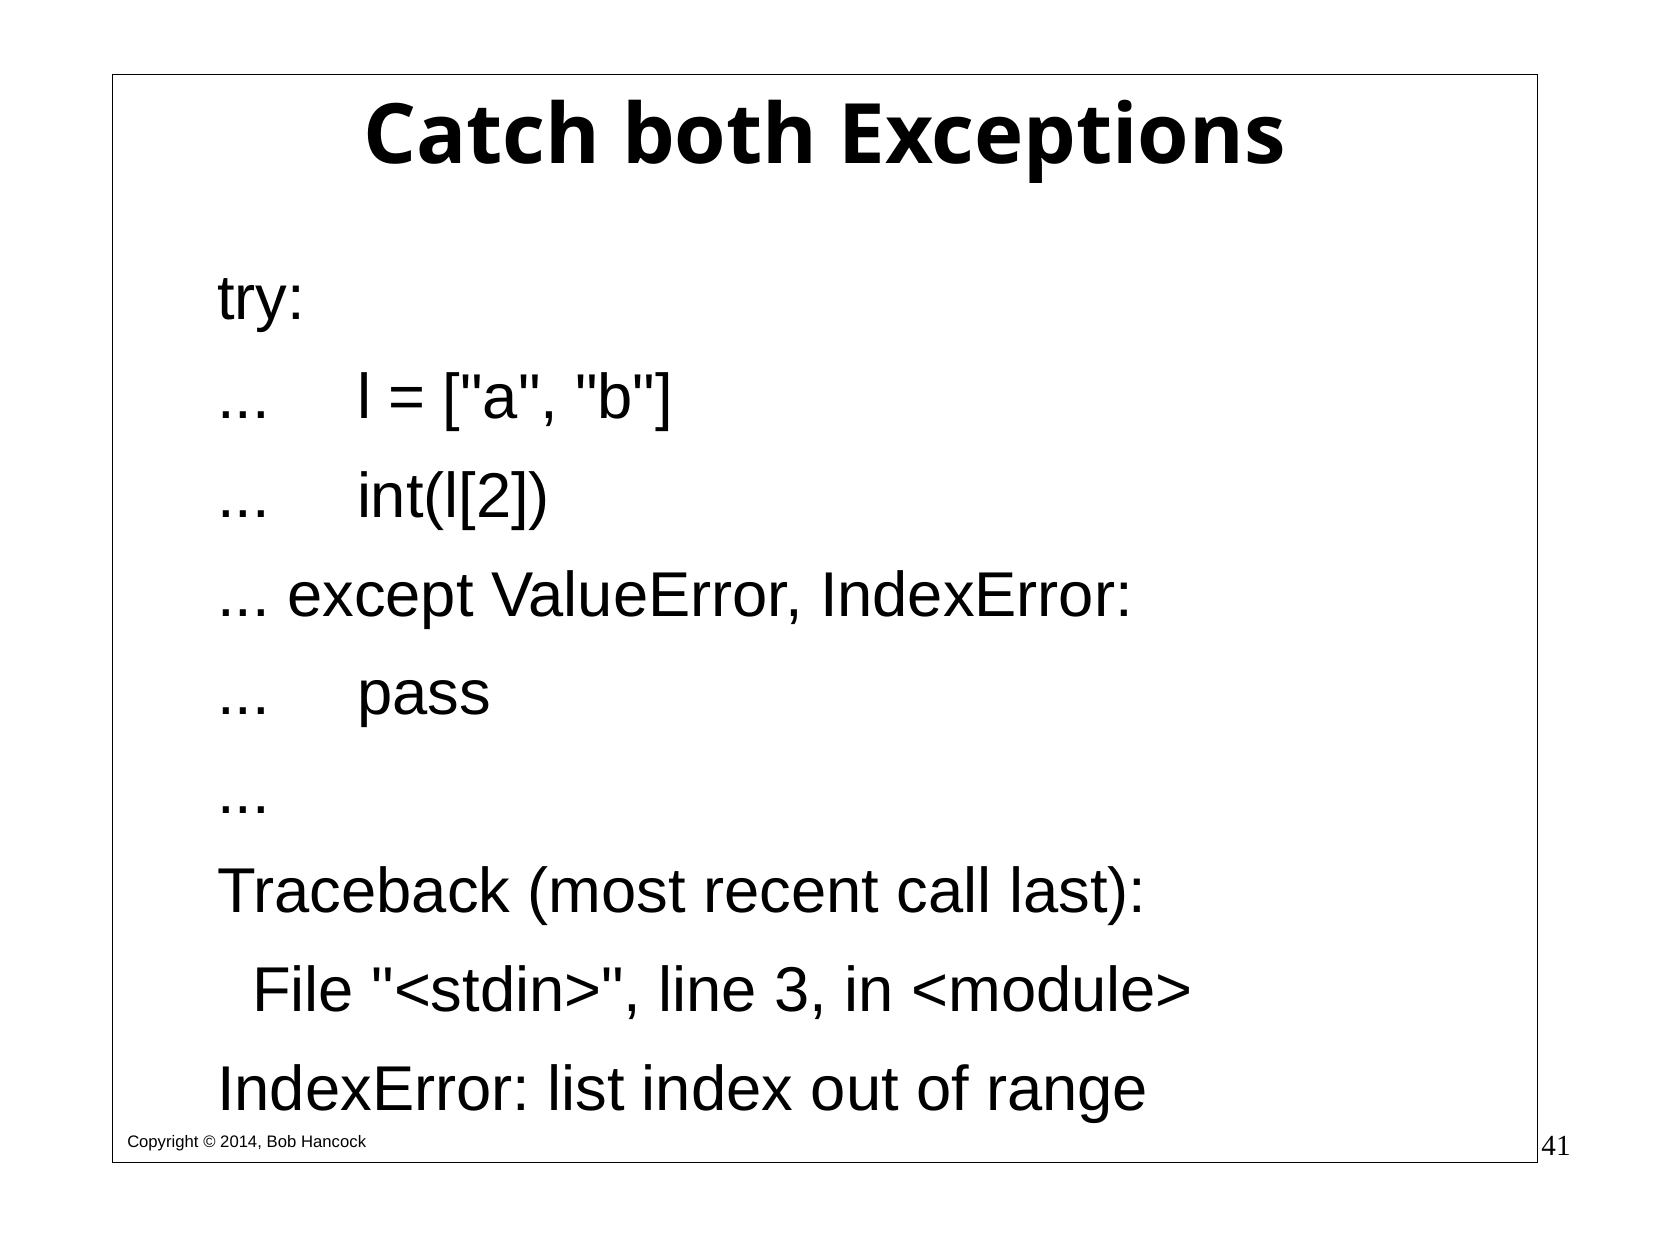

# Catch both Exceptions
try:
... l = ["a", "b"]
... int(l[2])
... except ValueError, IndexError:
... pass
...
Traceback (most recent call last):
 File "<stdin>", line 3, in <module>
IndexError: list index out of range
Copyright © 2014, Bob Hancock
41